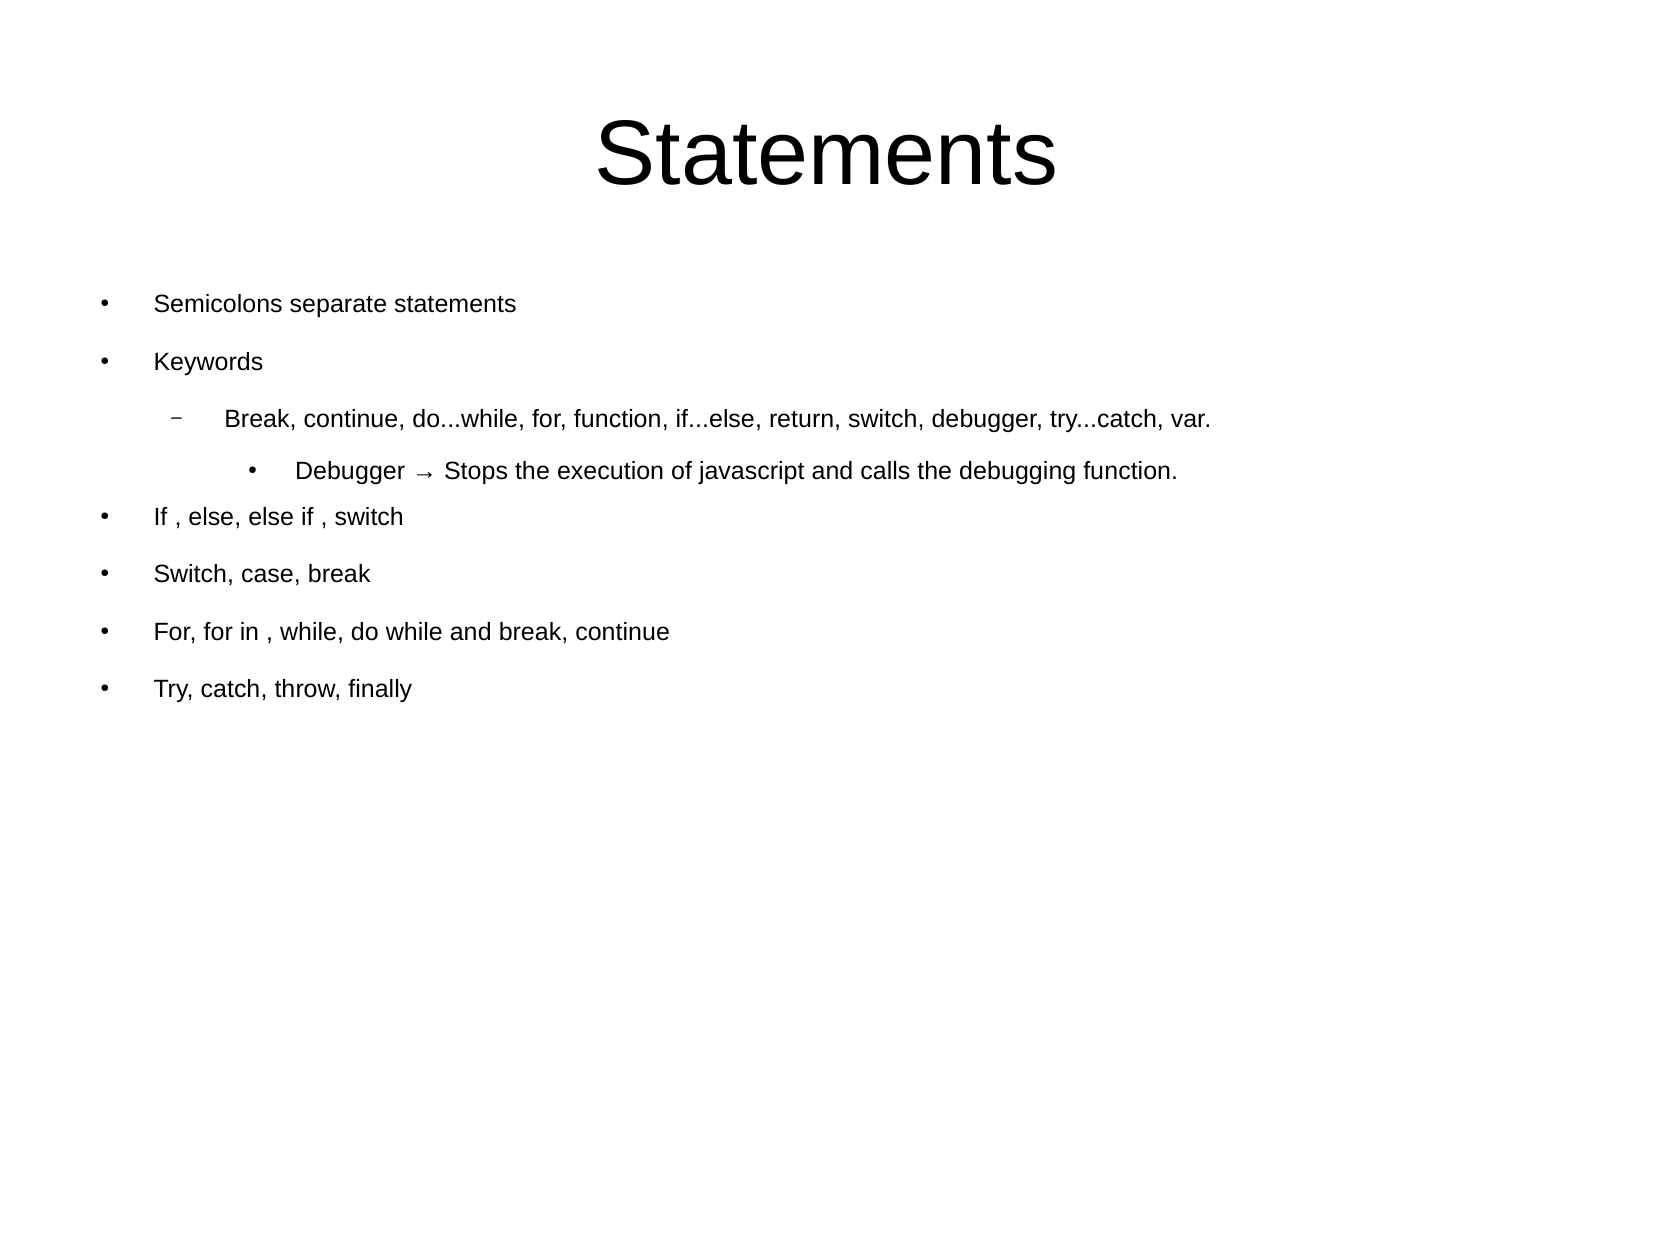

# Statements
Semicolons separate statements
Keywords
Break, continue, do...while, for, function, if...else, return, switch, debugger, try...catch, var.
Debugger → Stops the execution of javascript and calls the debugging function.
If , else, else if , switch
Switch, case, break
For, for in , while, do while and break, continue
Try, catch, throw, finally